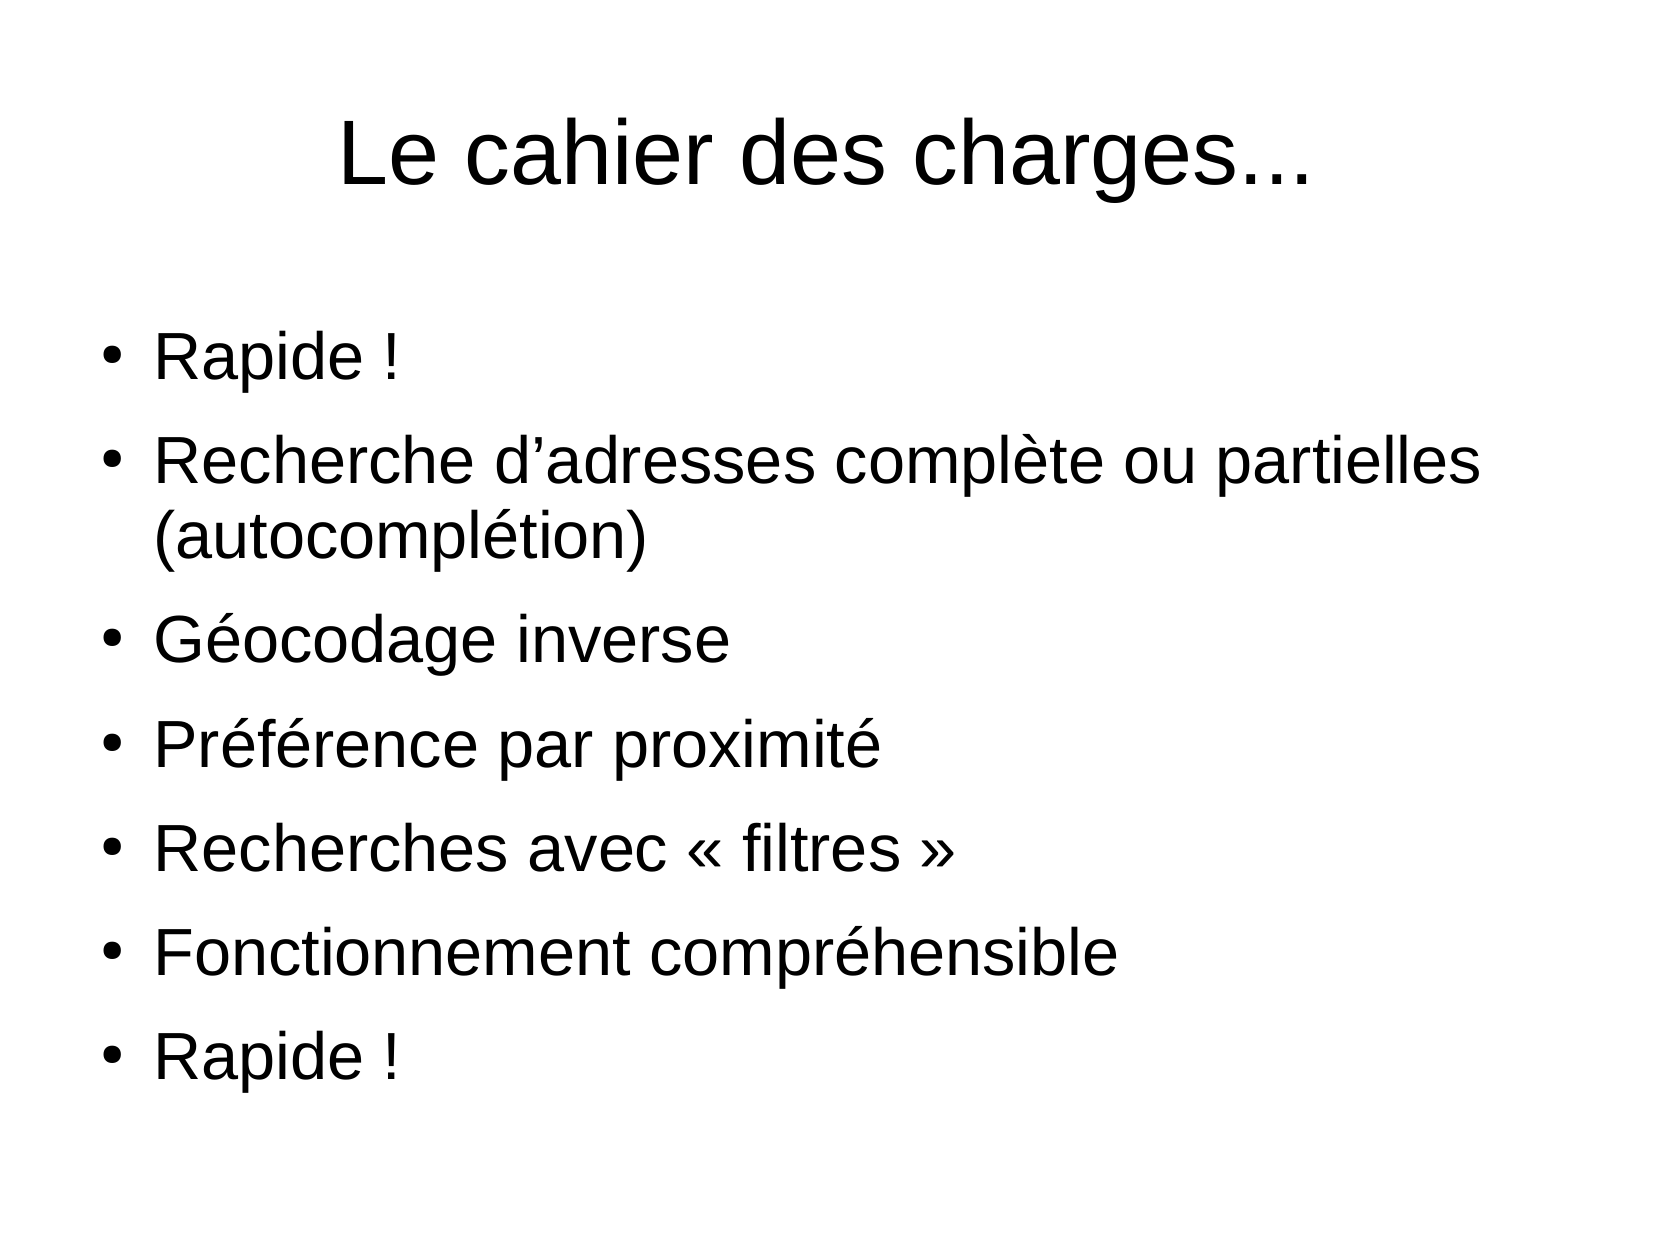

# Le cahier des charges...
Rapide !
Recherche d’adresses complète ou partielles (autocomplétion)
Géocodage inverse
Préférence par proximité
Recherches avec « filtres »
Fonctionnement compréhensible
Rapide !